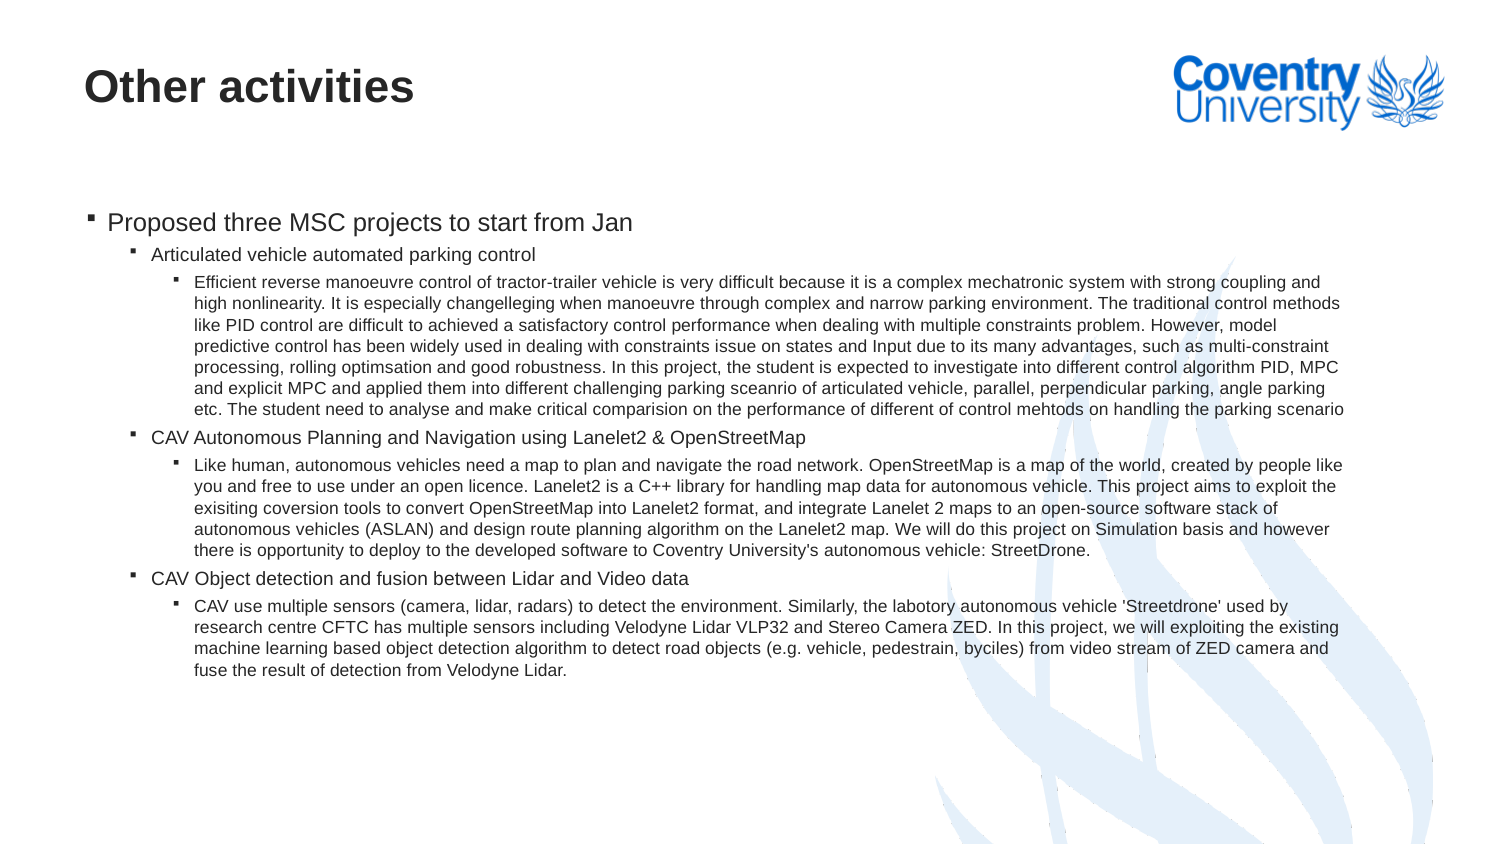

# Other activities
Proposed three MSC projects to start from Jan
Articulated vehicle automated parking control
Efficient reverse manoeuvre control of tractor-trailer vehicle is very difficult because it is a complex mechatronic system with strong coupling and high nonlinearity. It is especially changelleging when manoeuvre through complex and narrow parking environment. The traditional control methods like PID control are difficult to achieved a satisfactory control performance when dealing with multiple constraints problem. However, model predictive control has been widely used in dealing with constraints issue on states and Input due to its many advantages, such as multi-constraint processing, rolling optimsation and good robustness. In this project, the student is expected to investigate into different control algorithm PID, MPC and explicit MPC and applied them into different challenging parking sceanrio of articulated vehicle, parallel, perpendicular parking, angle parking etc. The student need to analyse and make critical comparision on the performance of different of control mehtods on handling the parking scenario
CAV Autonomous Planning and Navigation using Lanelet2 & OpenStreetMap
Like human, autonomous vehicles need a map to plan and navigate the road network. OpenStreetMap is a map of the world, created by people like you and free to use under an open licence. Lanelet2 is a C++ library for handling map data for autonomous vehicle. This project aims to exploit the exisiting coversion tools to convert OpenStreetMap into Lanelet2 format, and integrate Lanelet 2 maps to an open-source software stack of autonomous vehicles (ASLAN) and design route planning algorithm on the Lanelet2 map. We will do this project on Simulation basis and however there is opportunity to deploy to the developed software to Coventry University's autonomous vehicle: StreetDrone.
CAV Object detection and fusion between Lidar and Video data
CAV use multiple sensors (camera, lidar, radars) to detect the environment. Similarly, the labotory autonomous vehicle 'Streetdrone' used by research centre CFTC has multiple sensors including Velodyne Lidar VLP32 and Stereo Camera ZED. In this project, we will exploiting the existing machine learning based object detection algorithm to detect road objects (e.g. vehicle, pedestrain, byciles) from video stream of ZED camera and fuse the result of detection from Velodyne Lidar.